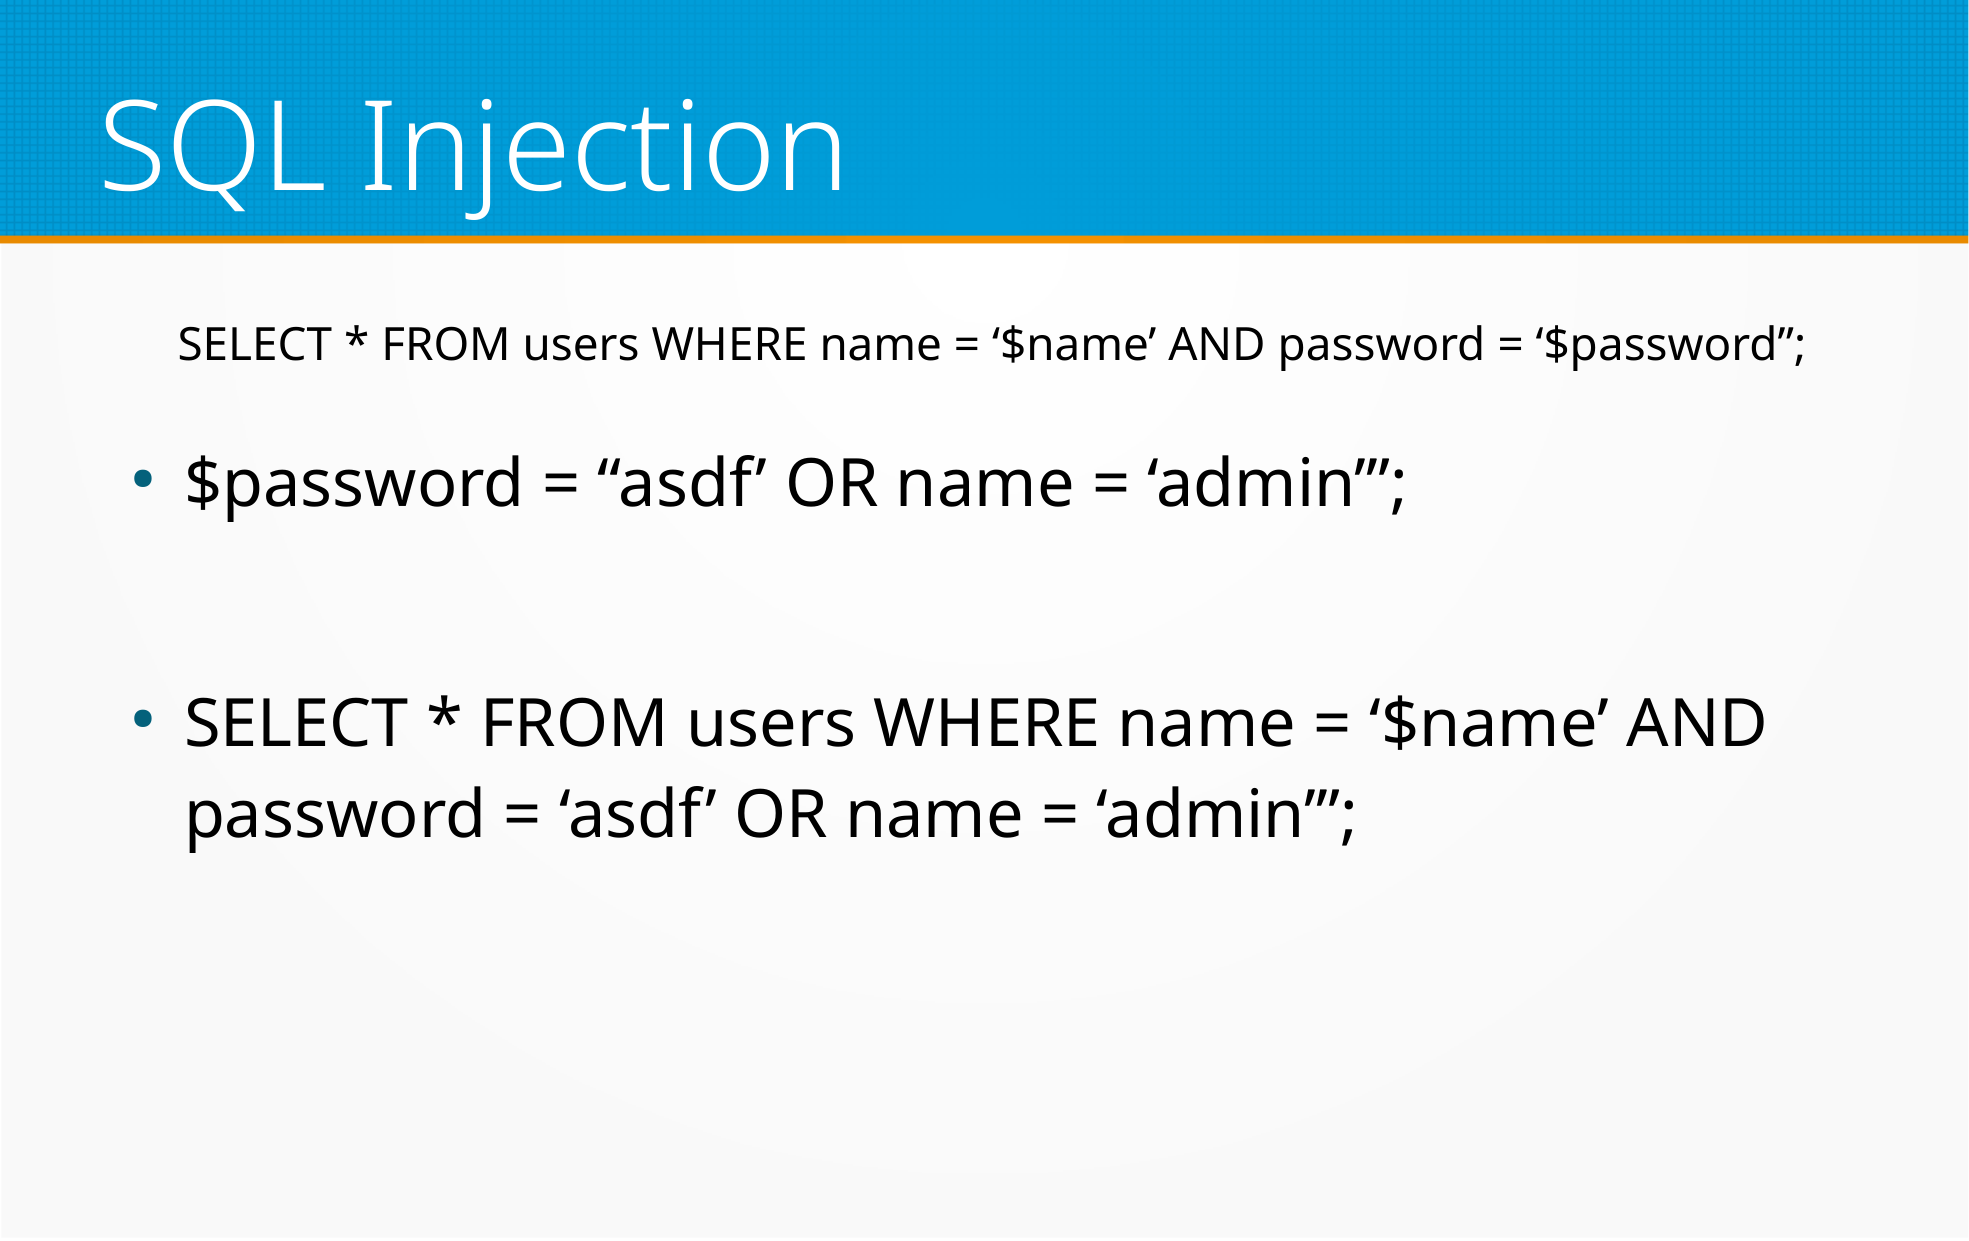

# SQL Injection
SELECT * FROM users WHERE name = ‘$name’ AND password = ‘$password”;
$password = “asdf’ OR name = ‘admin’”;
SELECT * FROM users WHERE name = ‘$name’ AND password = ‘asdf’ OR name = ‘admin’”;